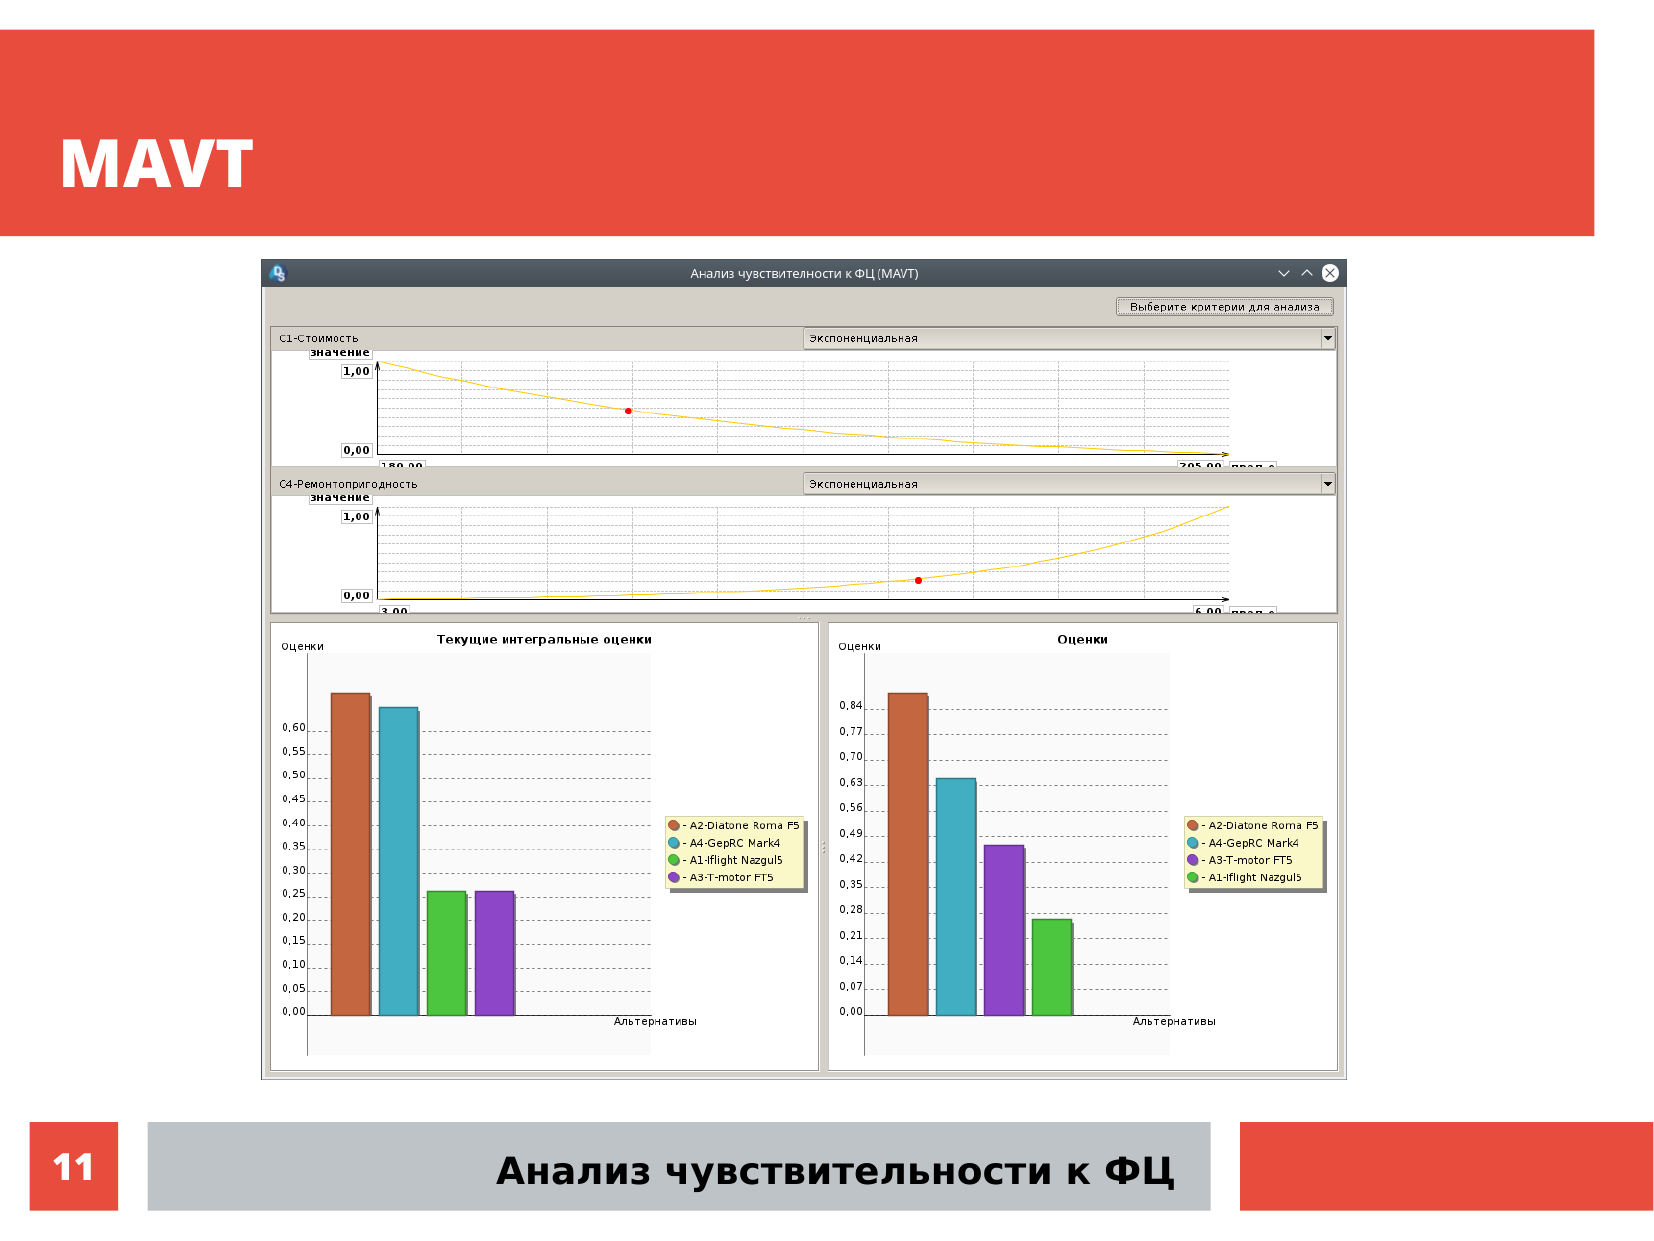

# MAVT
11
Анализ чувствительности к ФЦ